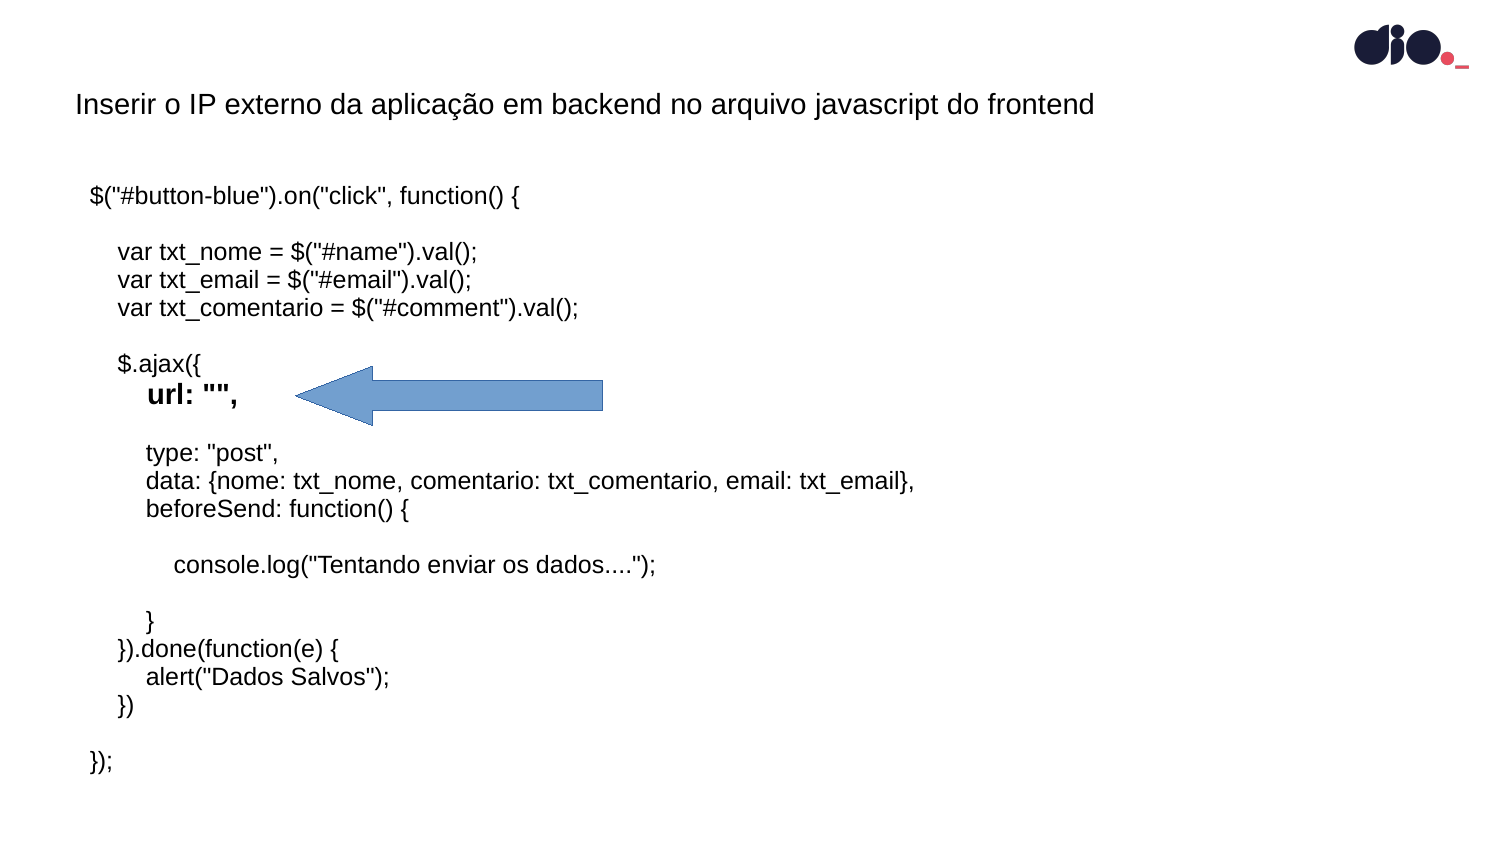

# Inserir o IP externo da aplicação em backend no arquivo javascript do frontend
$("#button-blue").on("click", function() {
 var txt_nome = $("#name").val();
 var txt_email = $("#email").val();
 var txt_comentario = $("#comment").val();
 $.ajax({
 url: "",
 type: "post",
 data: {nome: txt_nome, comentario: txt_comentario, email: txt_email},
 beforeSend: function() {
 console.log("Tentando enviar os dados....");
 }
 }).done(function(e) {
 alert("Dados Salvos");
 })
});